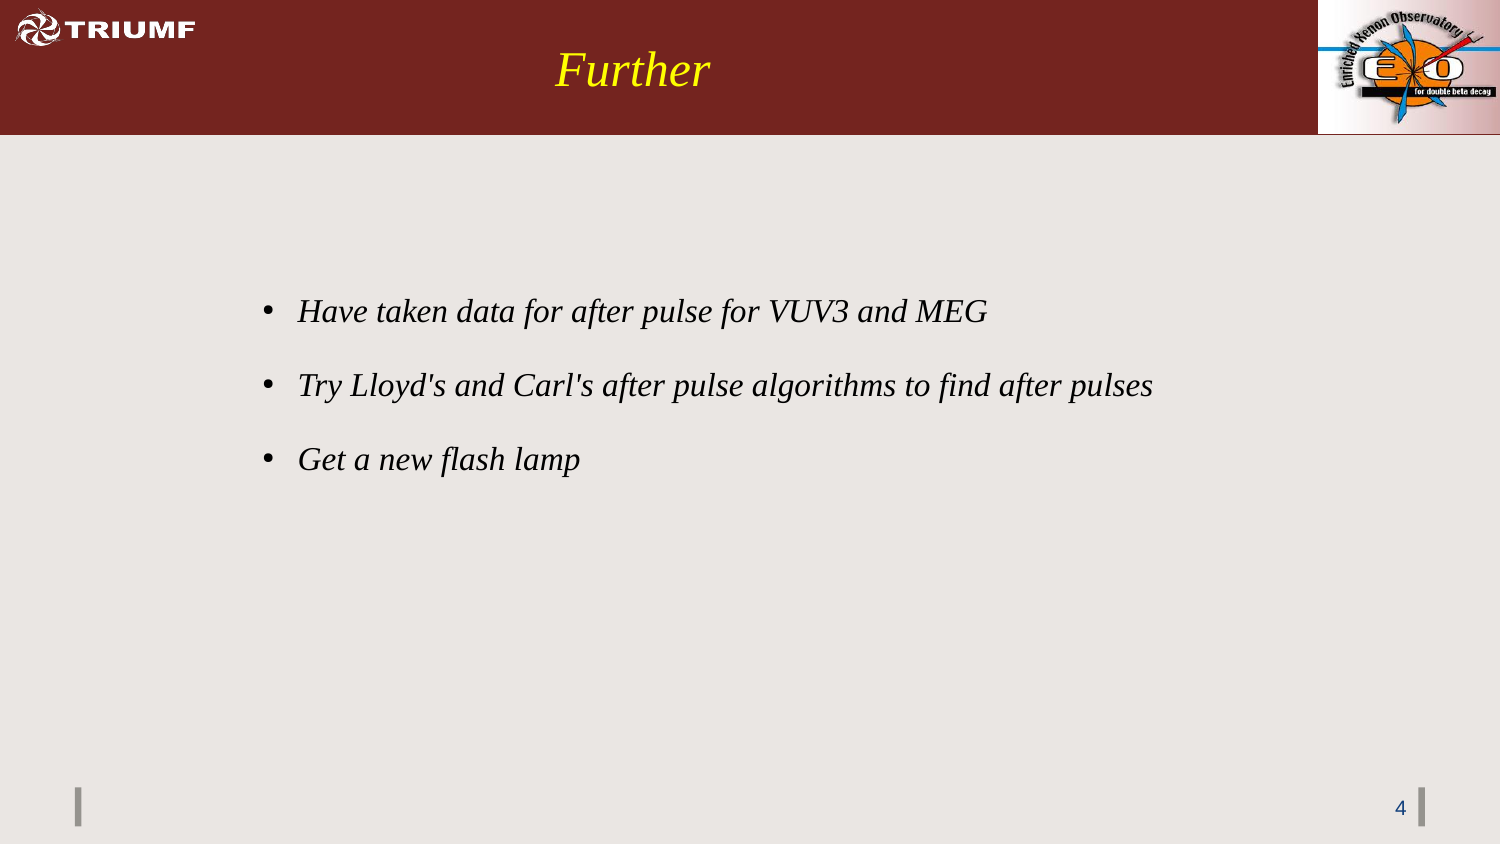

Further
Have taken data for after pulse for VUV3 and MEG
Try Lloyd's and Carl's after pulse algorithms to find after pulses
Get a new flash lamp